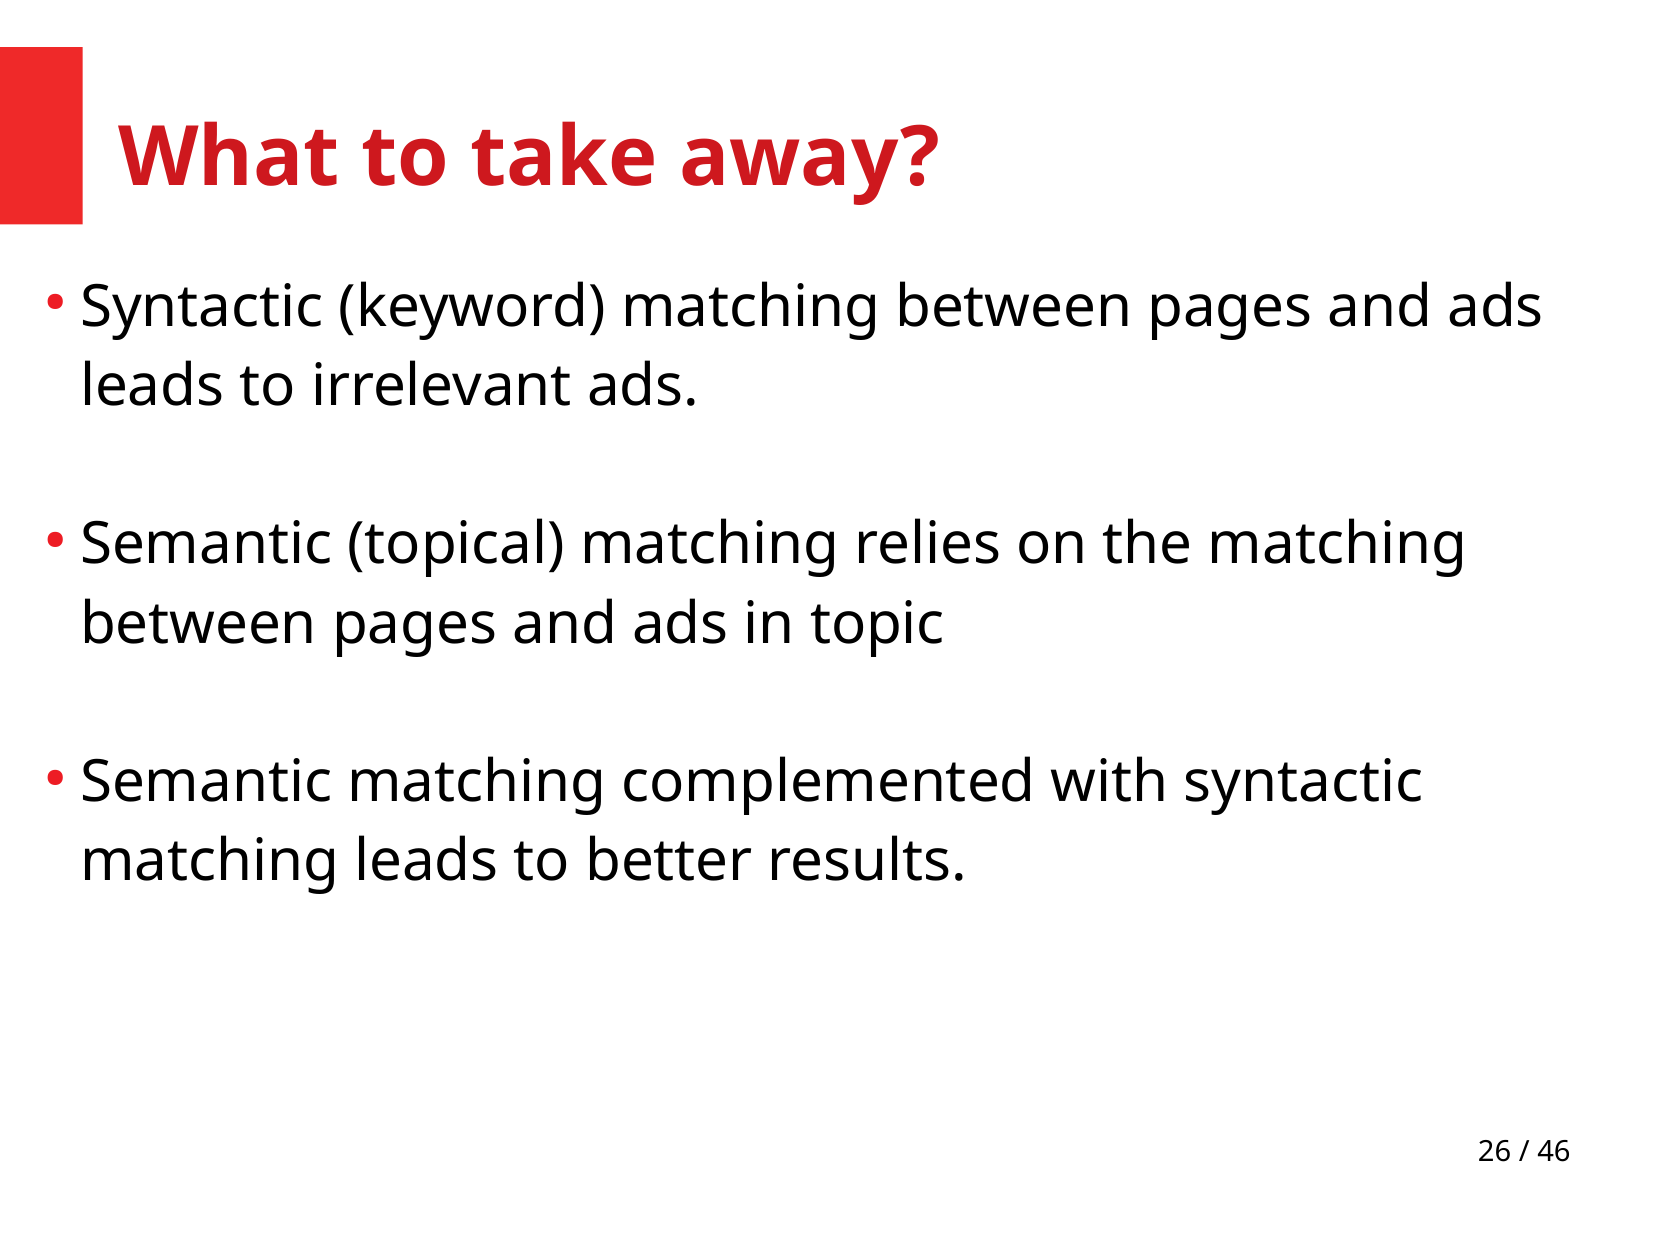

# What to take away?
Syntactic (keyword) matching between pages and ads leads to irrelevant ads.
Semantic (topical) matching relies on the matching between pages and ads in topic
Semantic matching complemented with syntactic matching leads to better results.
26